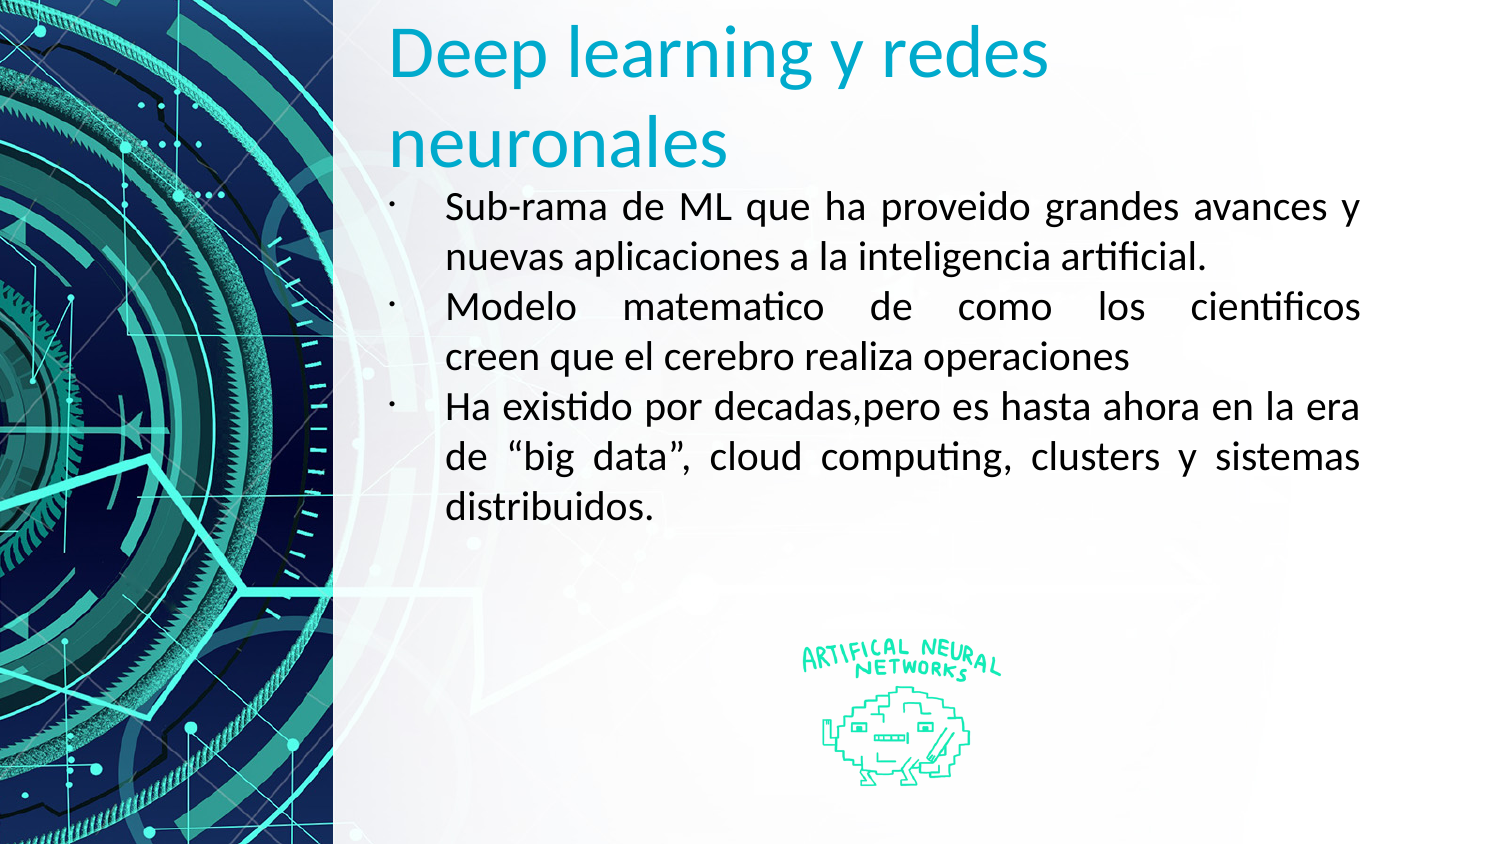

Deep learning y redes neuronales
Sub-rama de ML que ha proveido grandes avances y nuevas aplicaciones a la inteligencia artificial.
Modelo matematico de como los cientificos
creen que el cerebro realiza operaciones
Ha existido por decadas,pero es hasta ahora en la era de “big data”, cloud computing, clusters y sistemas distribuidos.